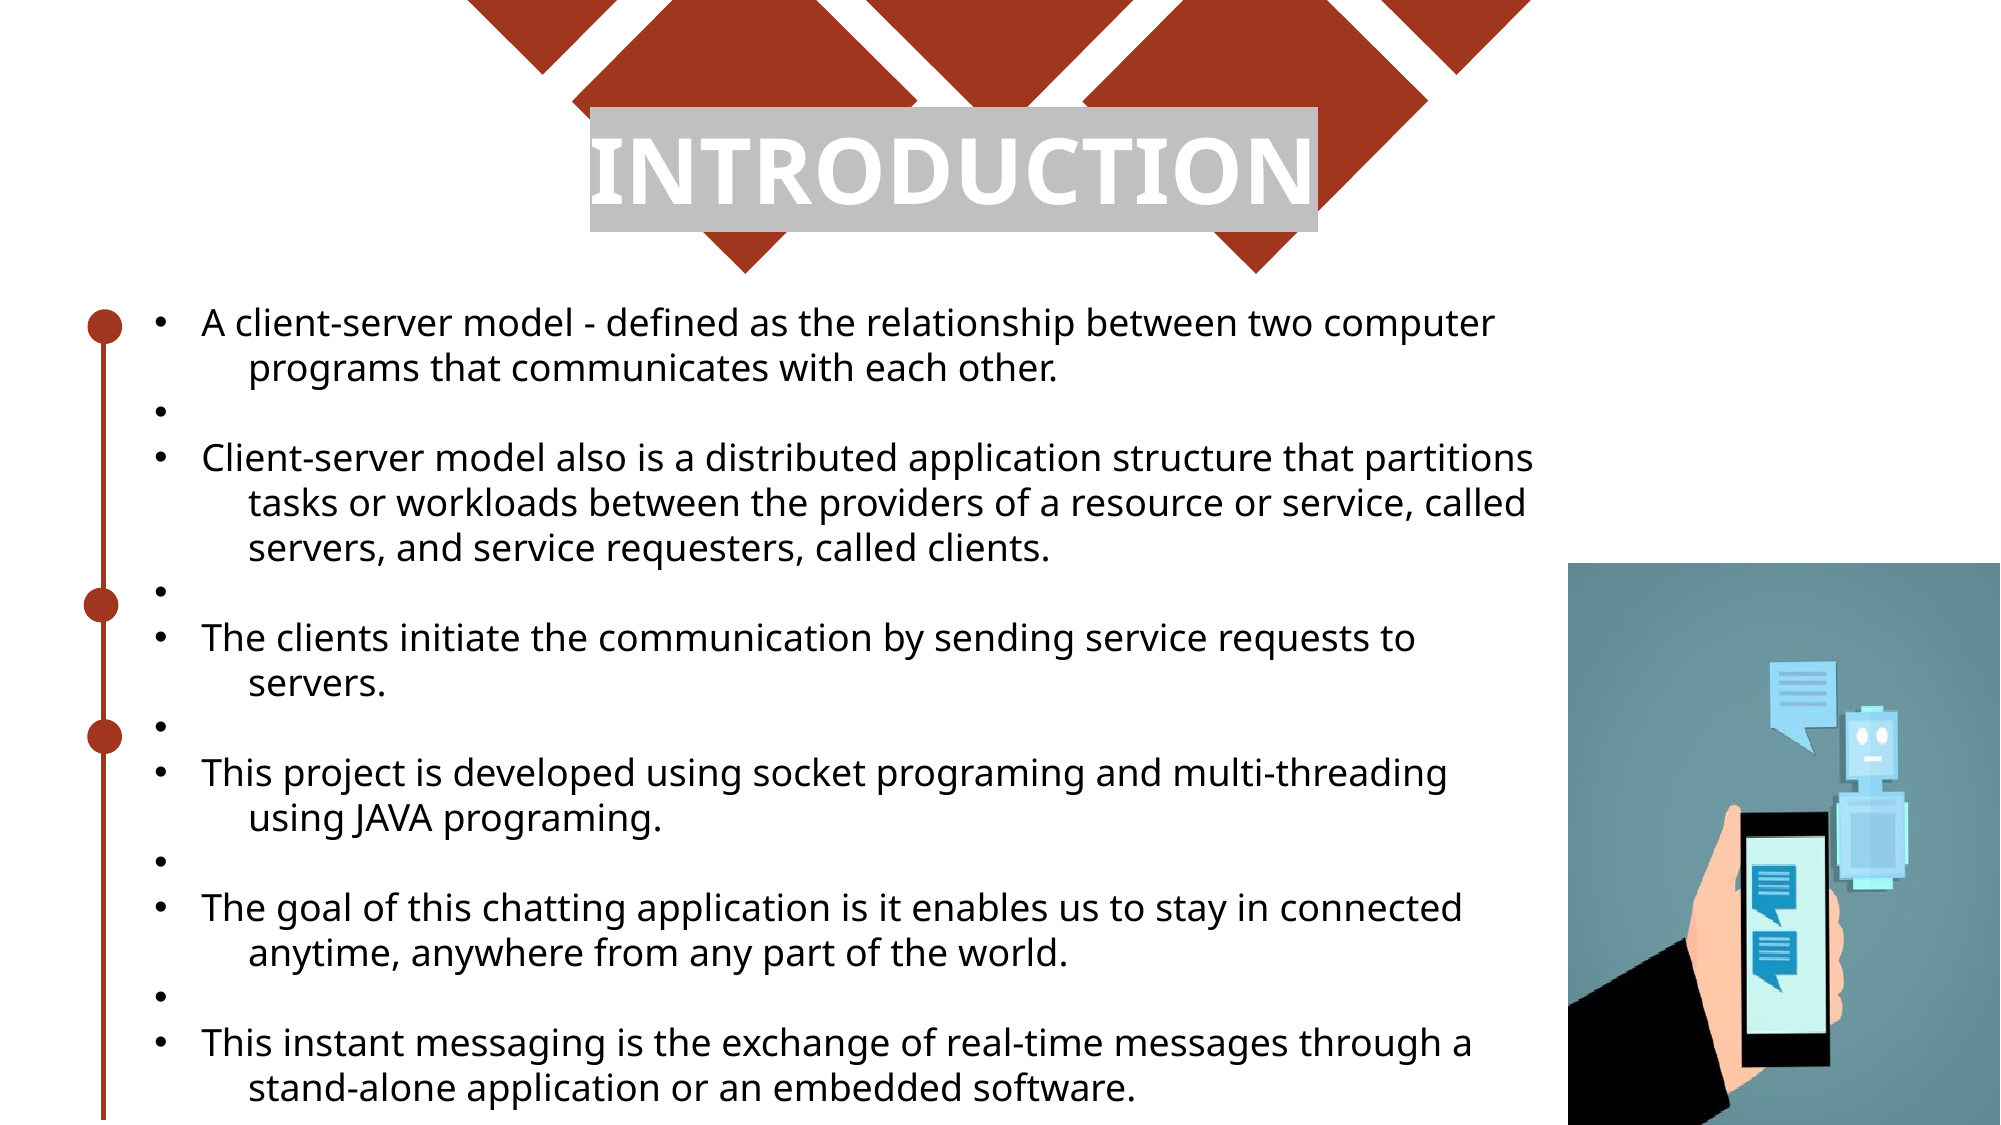

# INTRODUCTION
A client-server model - defined as the relationship between two computer programs that communicates with each other.
Client-server model also is a distributed application structure that partitions tasks or workloads between the providers of a resource or service, called servers, and service requesters, called clients.
The clients initiate the communication by sending service requests to servers.
This project is developed using socket programing and multi-threading using JAVA programing.
The goal of this chatting application is it enables us to stay in connected anytime, anywhere from any part of the world.
This instant messaging is the exchange of real-time messages through a stand-alone application or an embedded software.